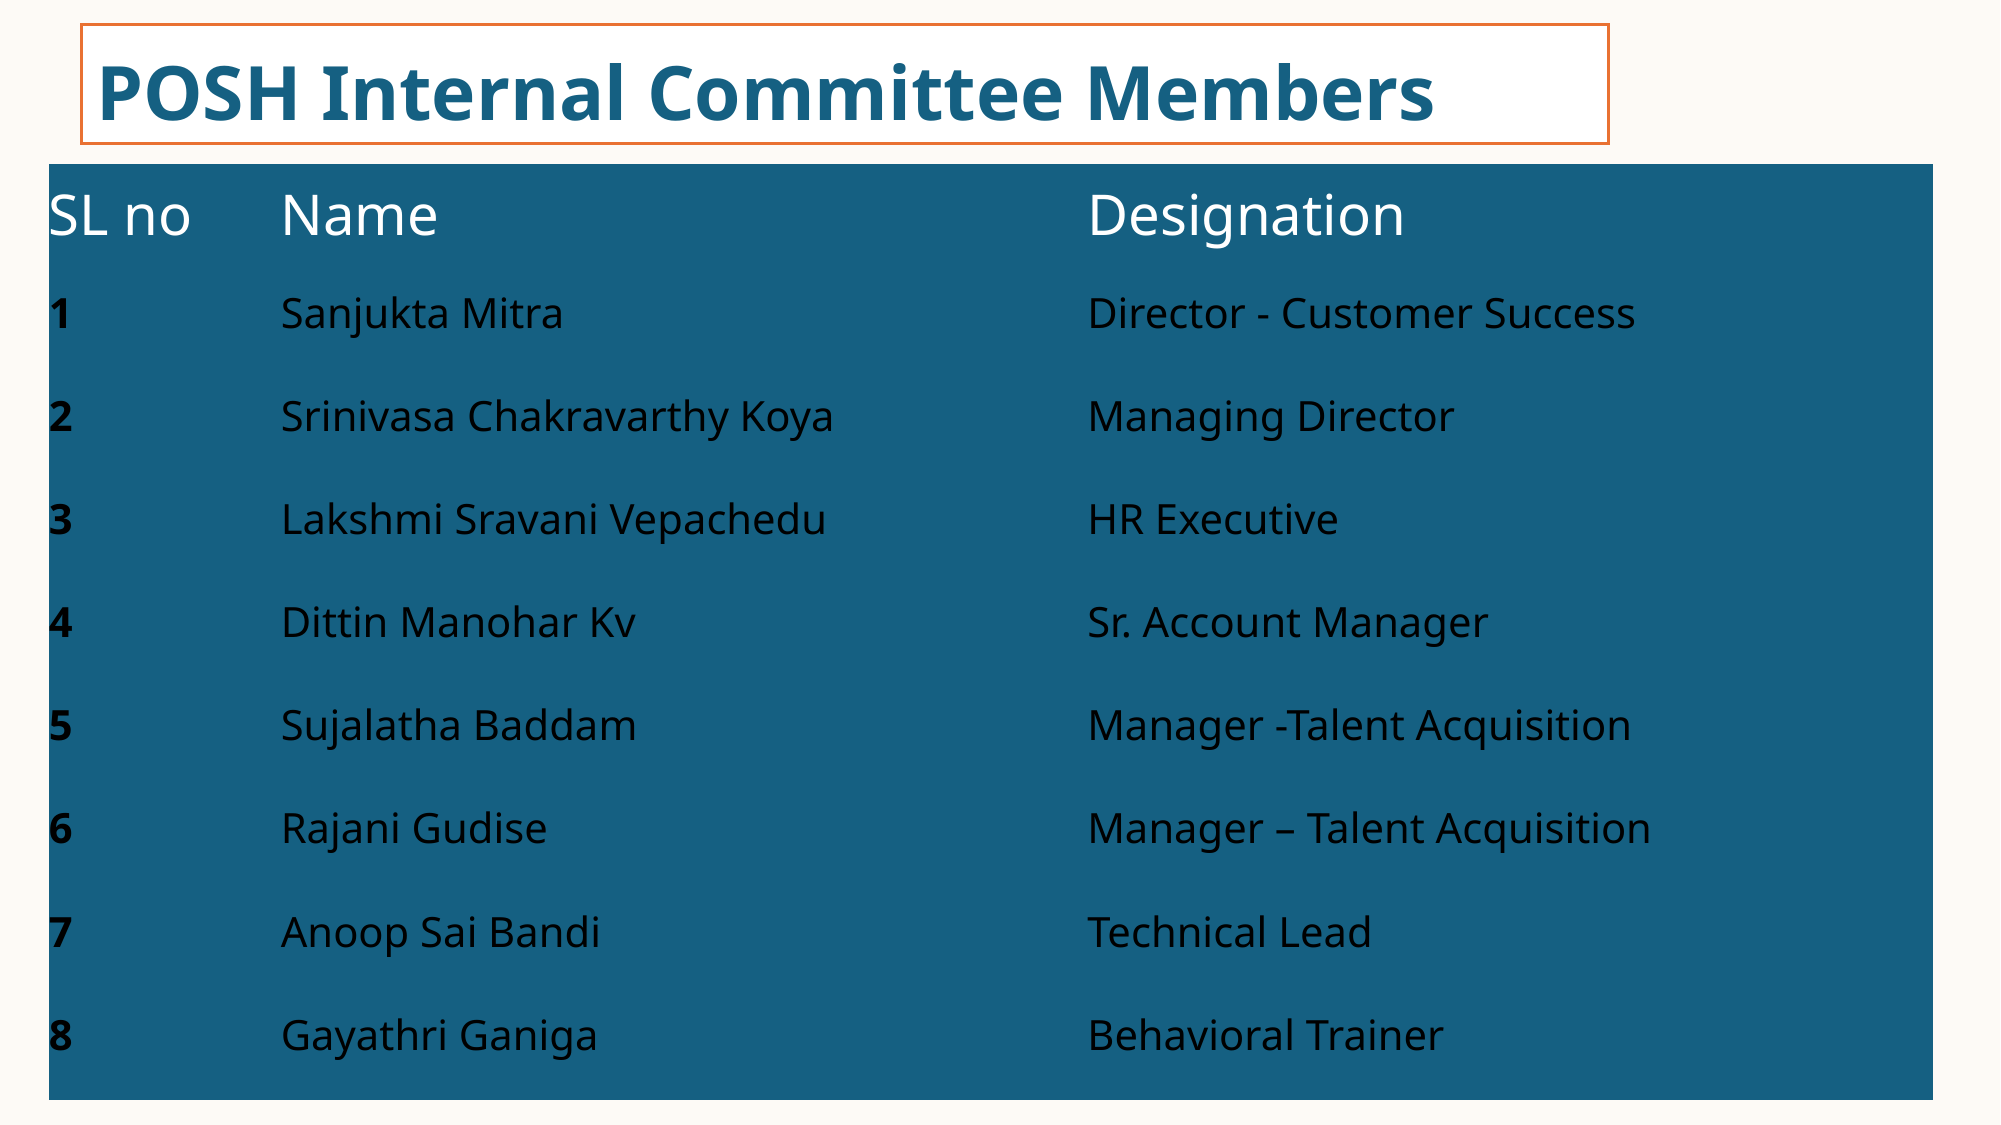

POSH Internal Committee Members
| SL no | Name | Designation |
| --- | --- | --- |
| 1 | Sanjukta Mitra | Director - Customer Success |
| 2 | Srinivasa Chakravarthy Koya | Managing Director |
| 3 | Lakshmi Sravani Vepachedu | HR Executive |
| 4 | Dittin Manohar Kv | Sr. Account Manager |
| 5 | Sujalatha Baddam | Manager -Talent Acquisition |
| 6 | Rajani Gudise | Manager – Talent Acquisition |
| 7 | Anoop Sai Bandi | Technical Lead |
| 8 | Gayathri Ganiga | Behavioral Trainer |